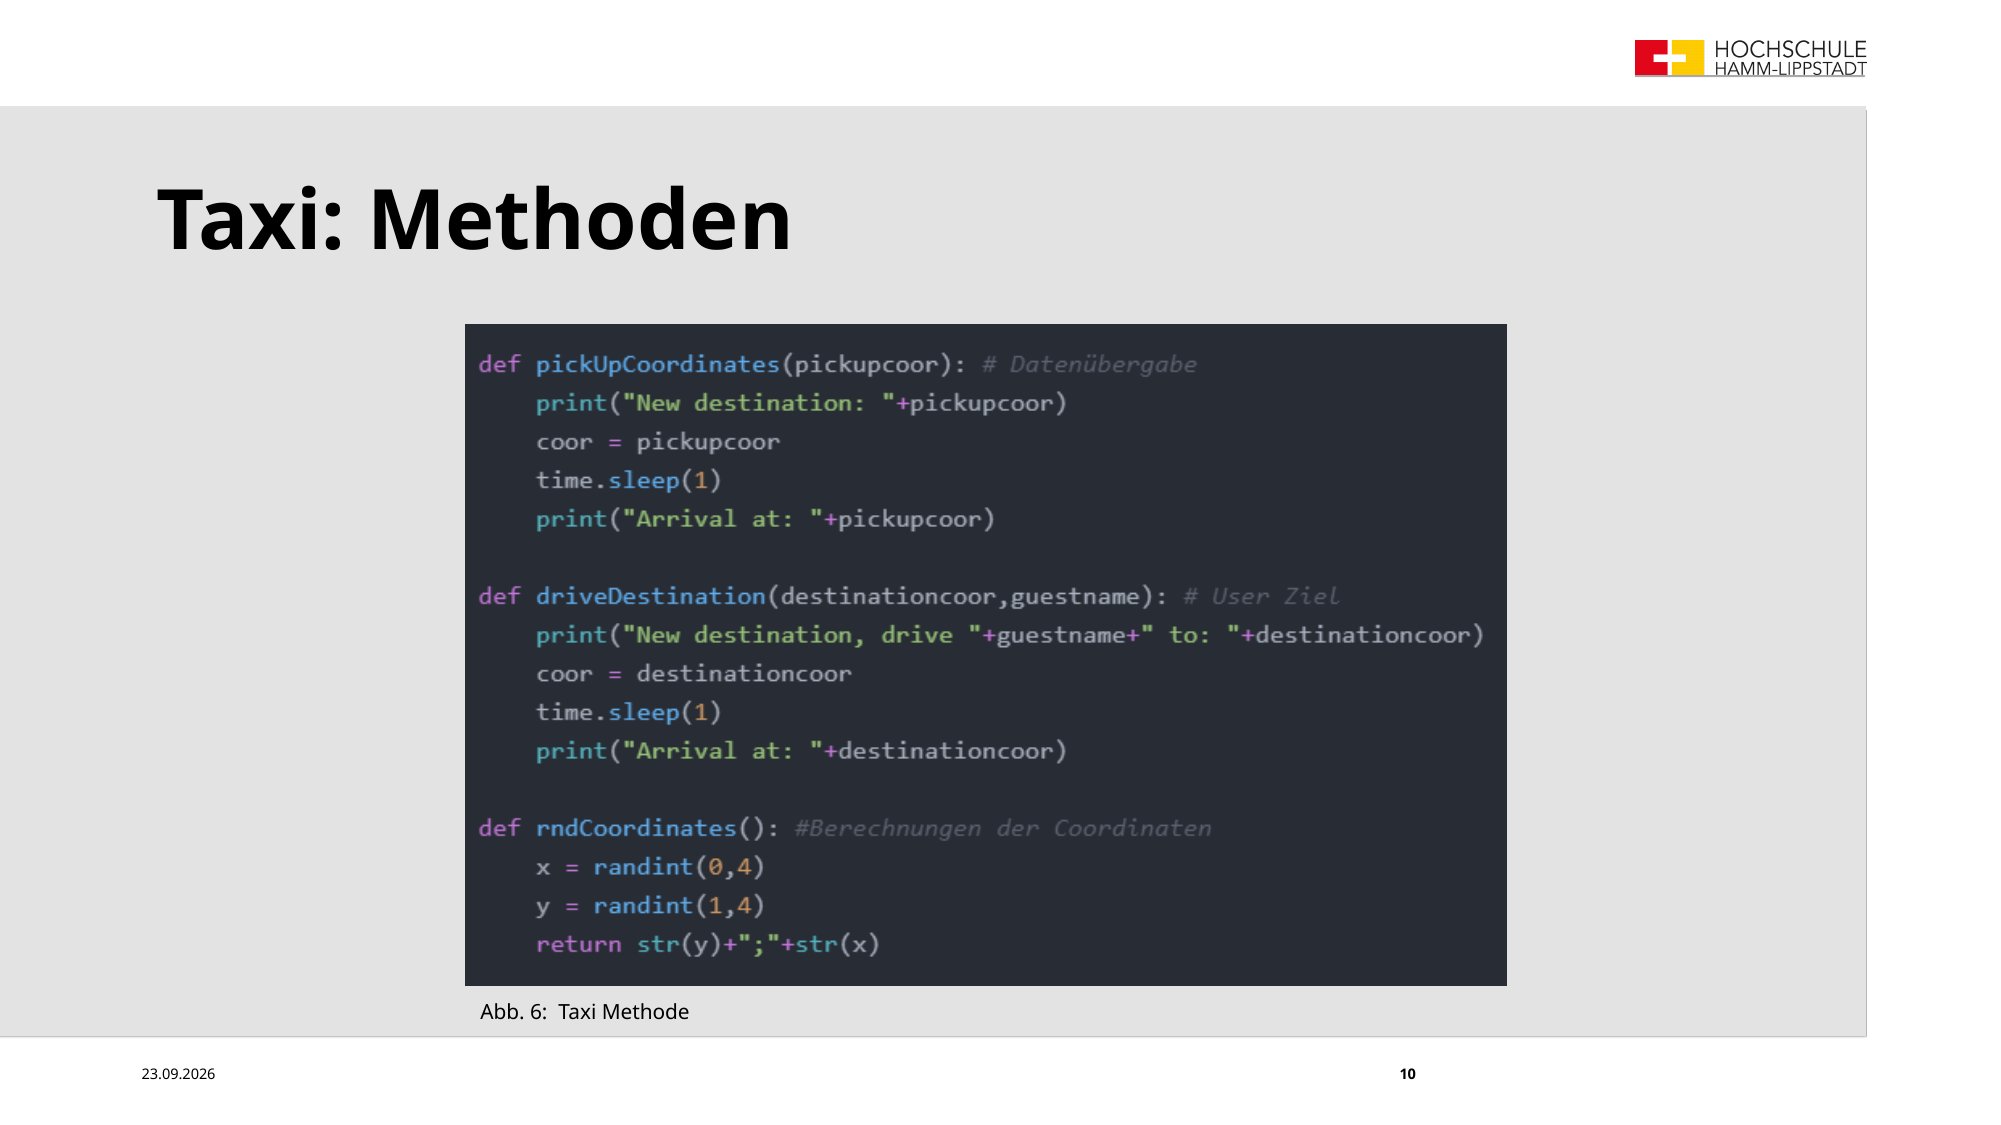

# Taxi: Methoden
Abb. 6: Taxi Methode
10